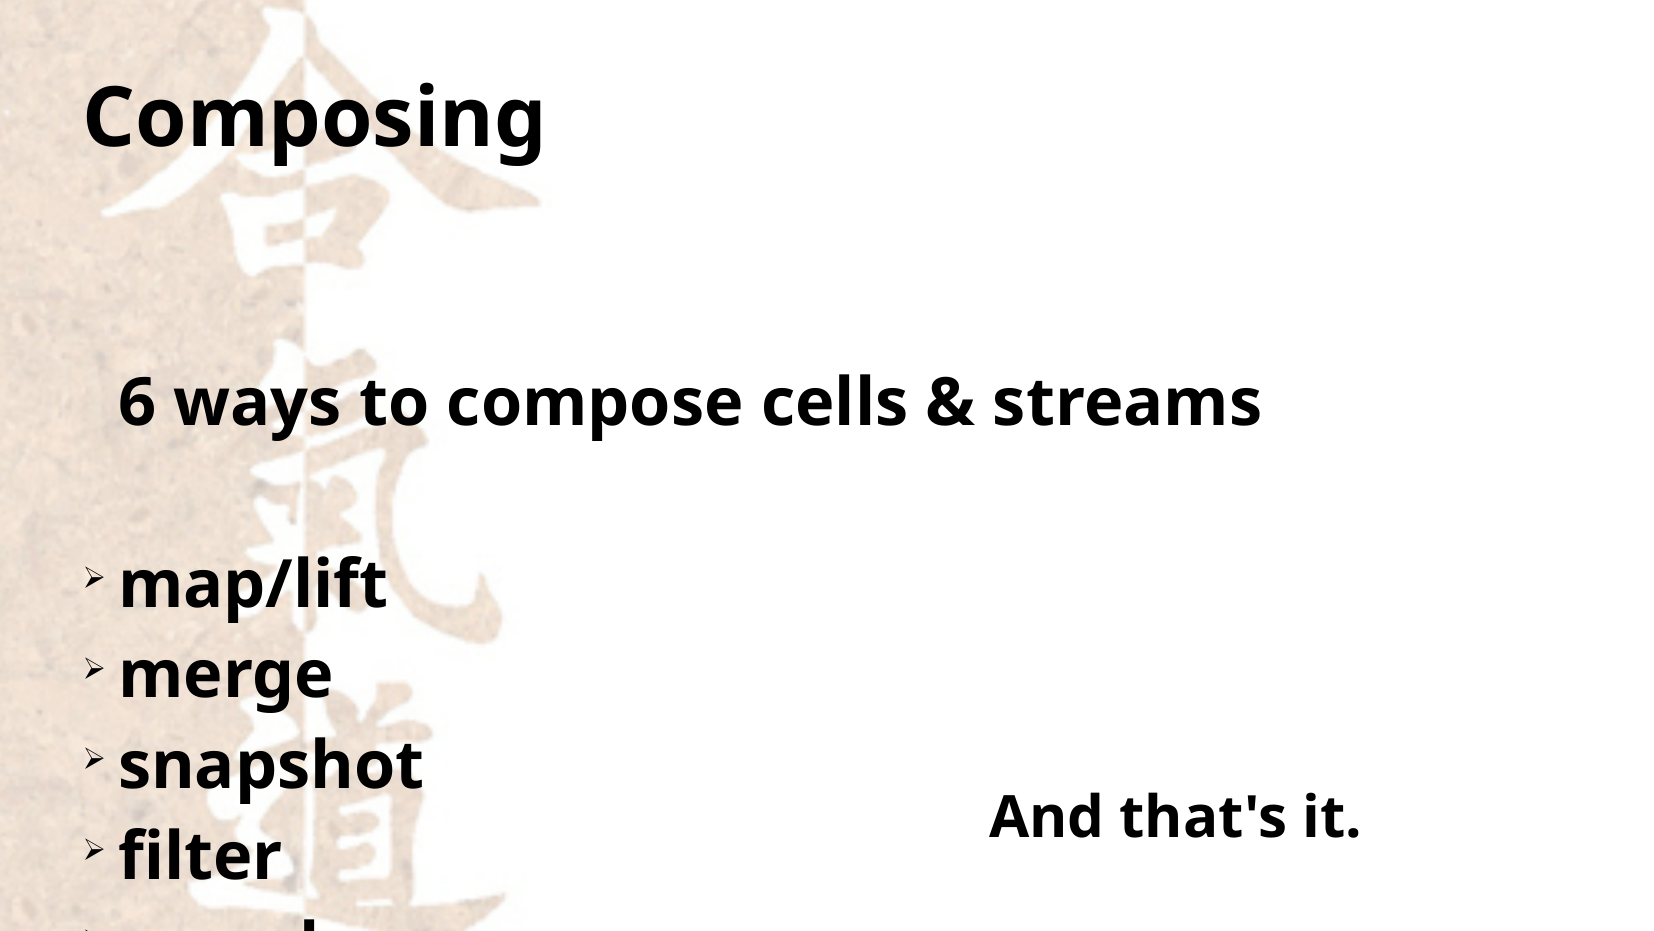

# Composing
6 ways to compose cells & streams
map/lift
merge
snapshot
filter
sample
switch
And that's it.